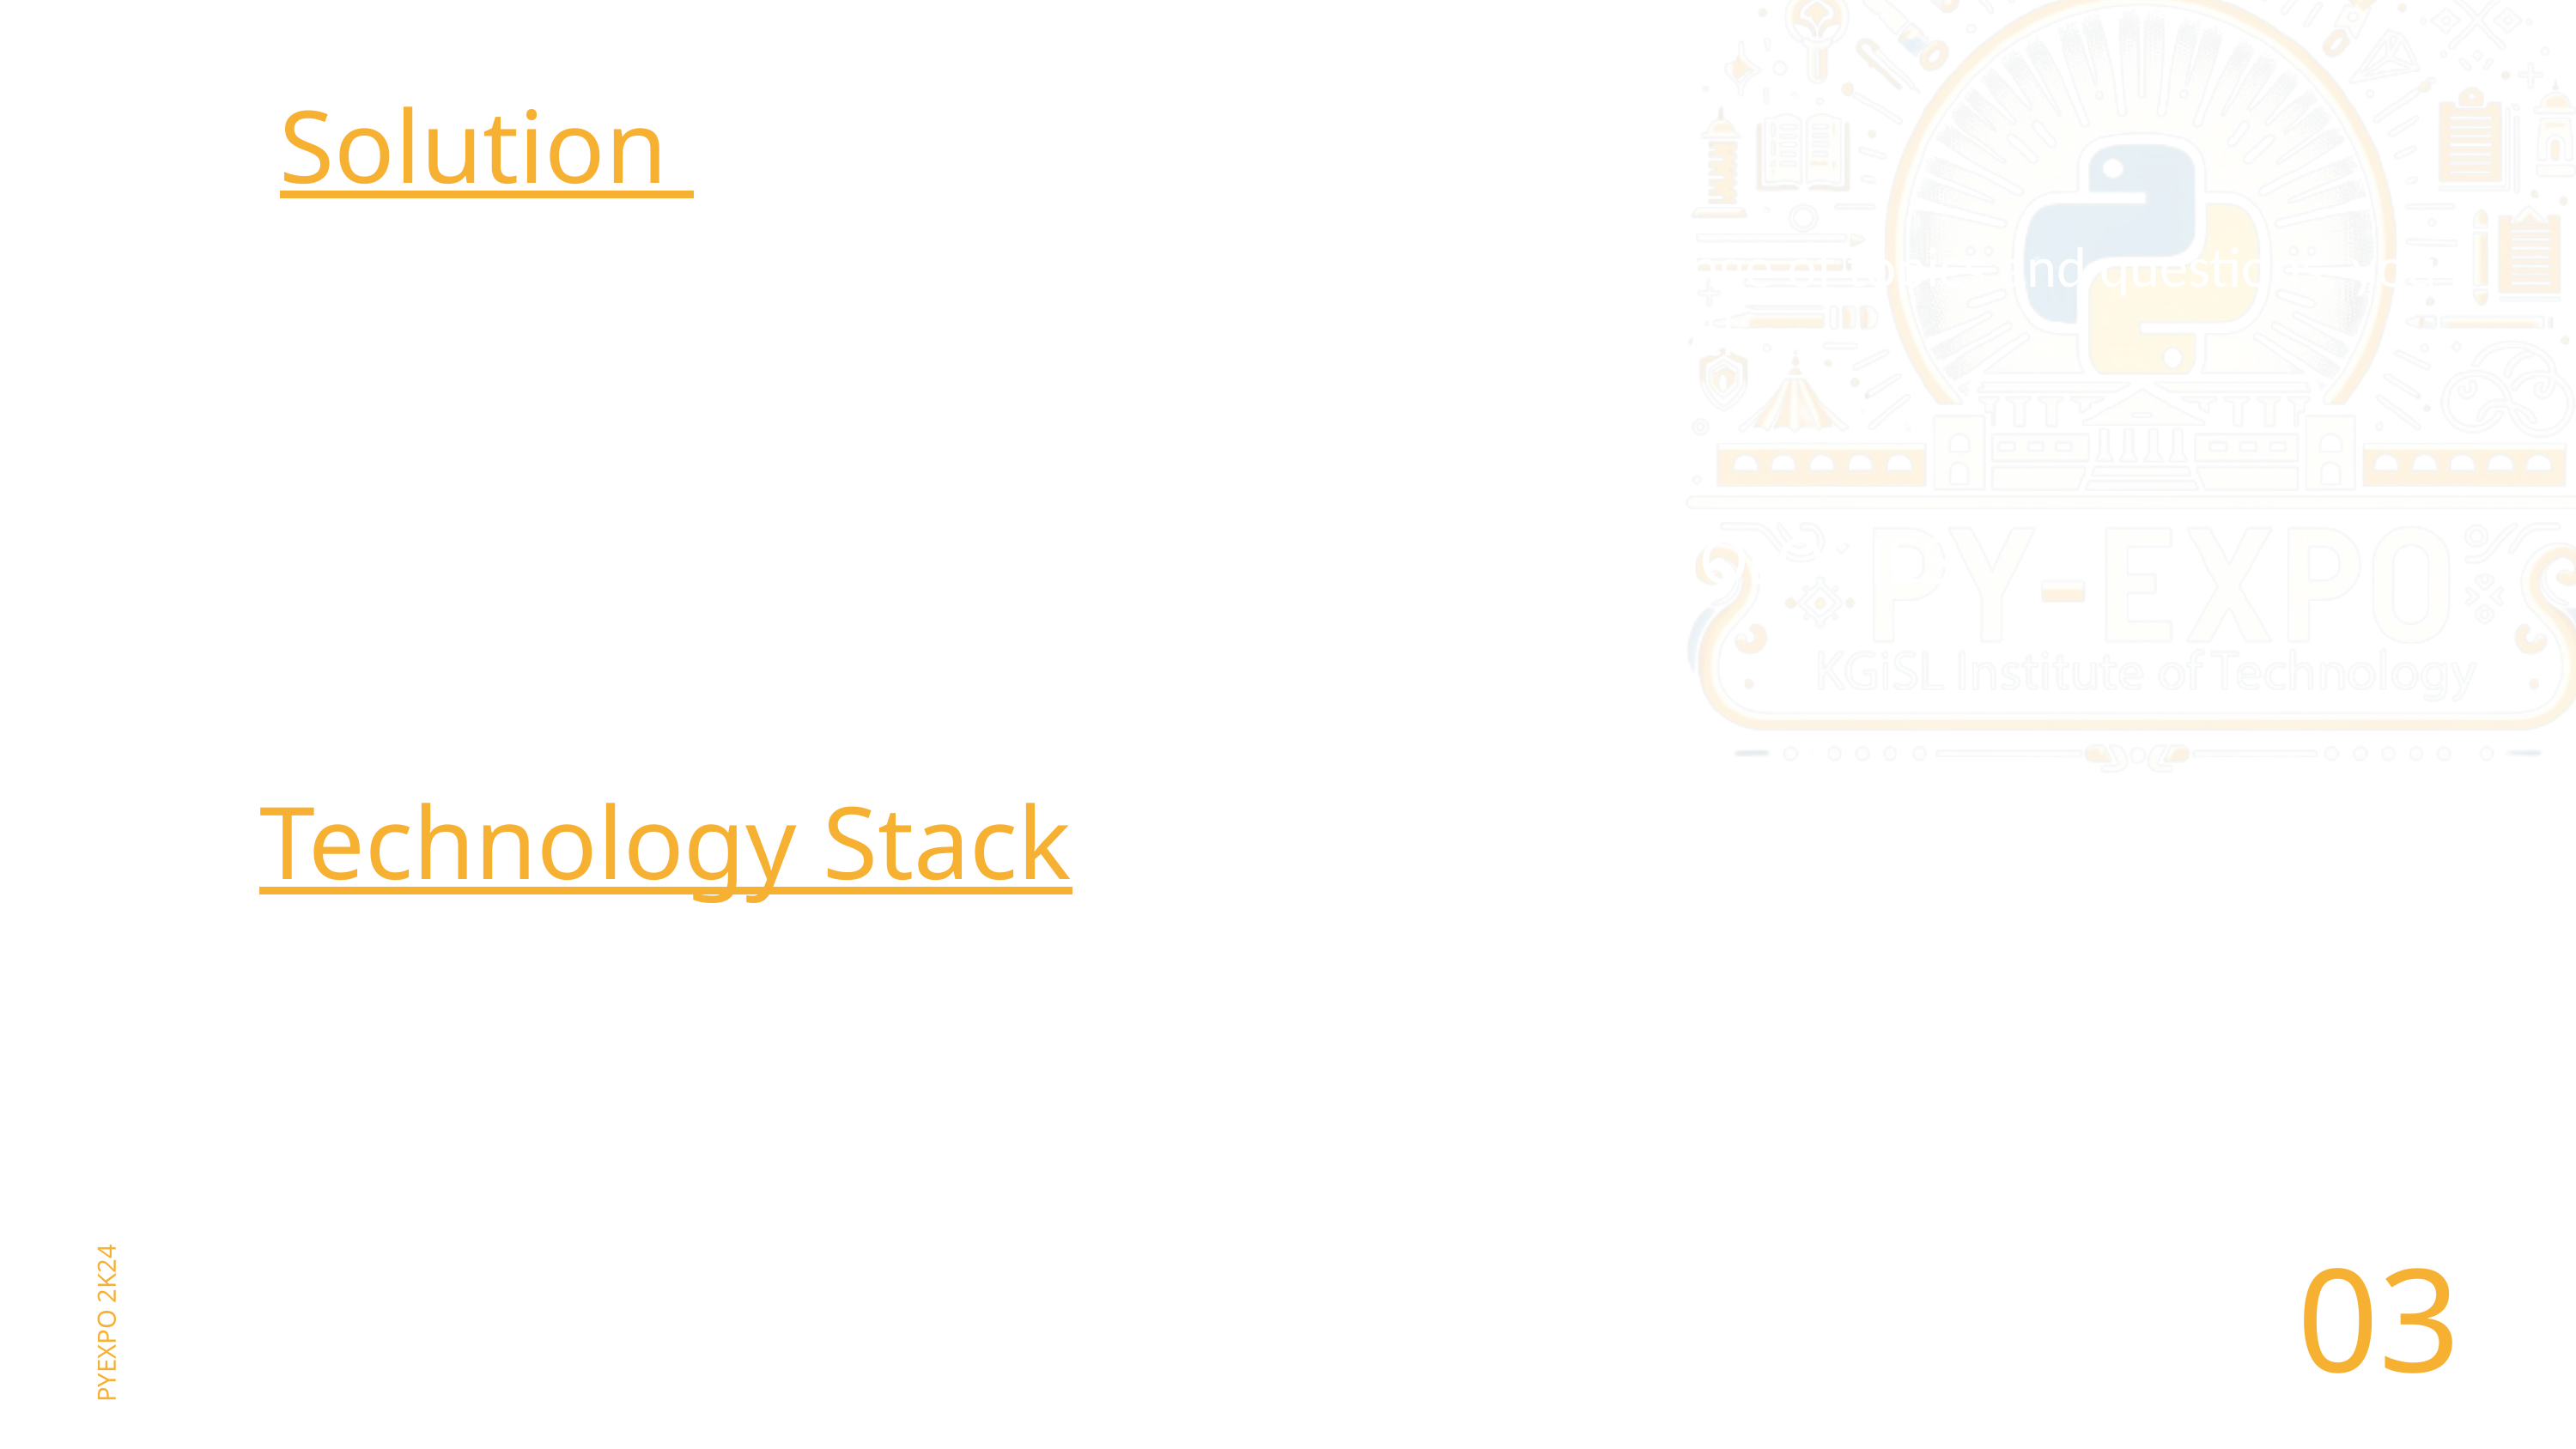

Solution
our platform has something for everyone. With a wide range of topics and questions, you'll have the opportunity to expand your understanding of Python
in a fun and interactive way
INTEGRATION WITH OTHER TECHNOLOGIES
EASY TO LEARN PYTHON
RICH ECOSYSTEM
Technology Stack
Technology Stack Used
HTML
CSS
JAVA SCRIPT
DJANGO
PYTHON
J QUERY
03
PYEXPO 2K24